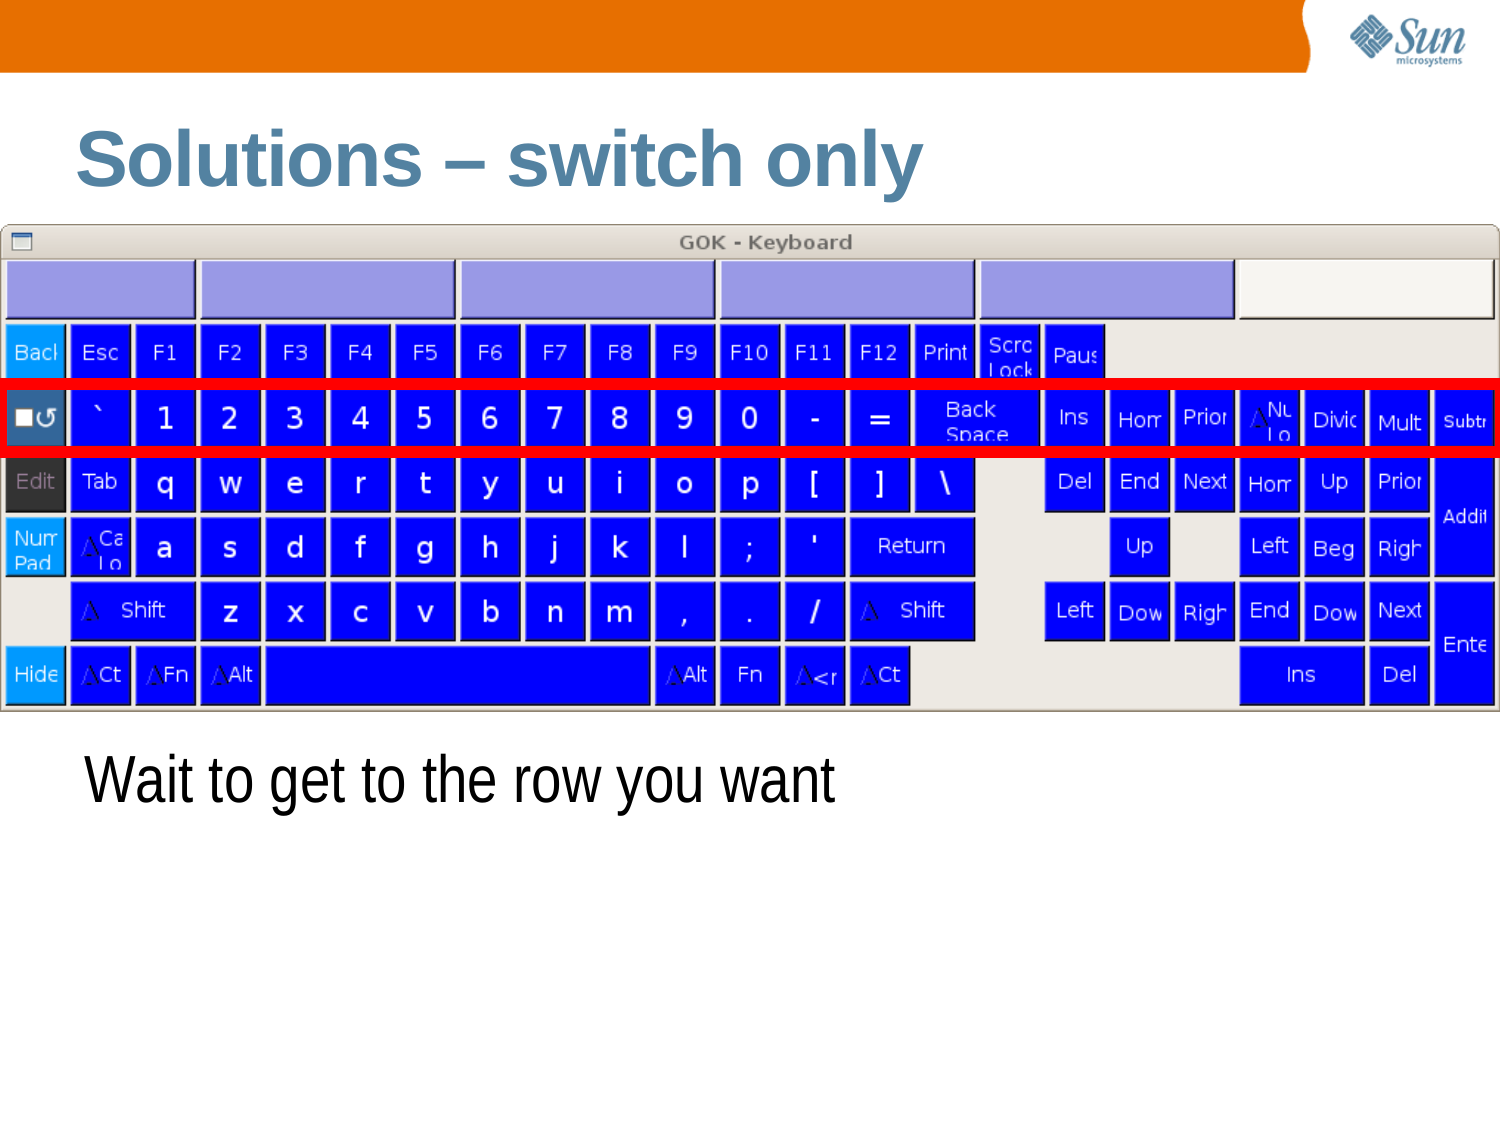

# Solutions – switch only
Wait to get to the row you want